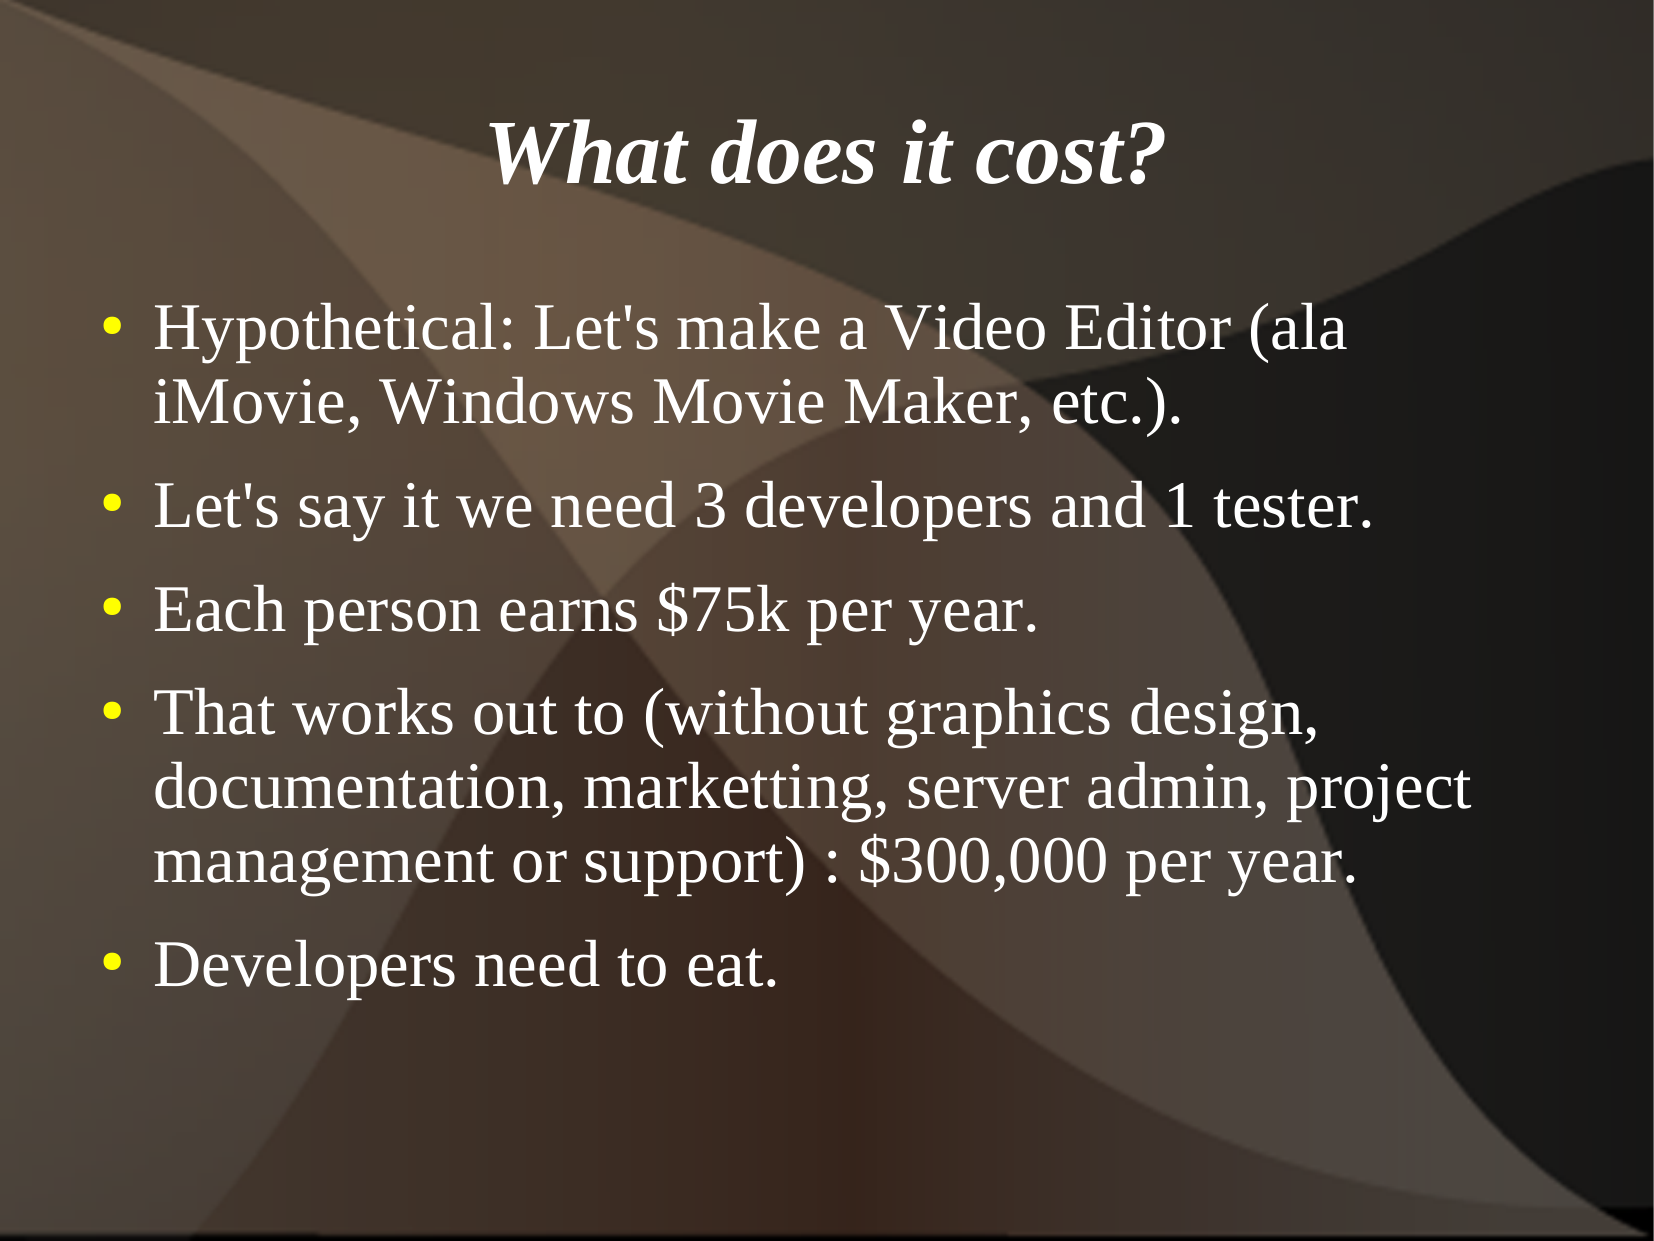

# What does it cost?
Hypothetical: Let's make a Video Editor (ala iMovie, Windows Movie Maker, etc.).
Let's say it we need 3 developers and 1 tester.
Each person earns $75k per year.
That works out to (without graphics design, documentation, marketting, server admin, project management or support) : $300,000 per year.
Developers need to eat.